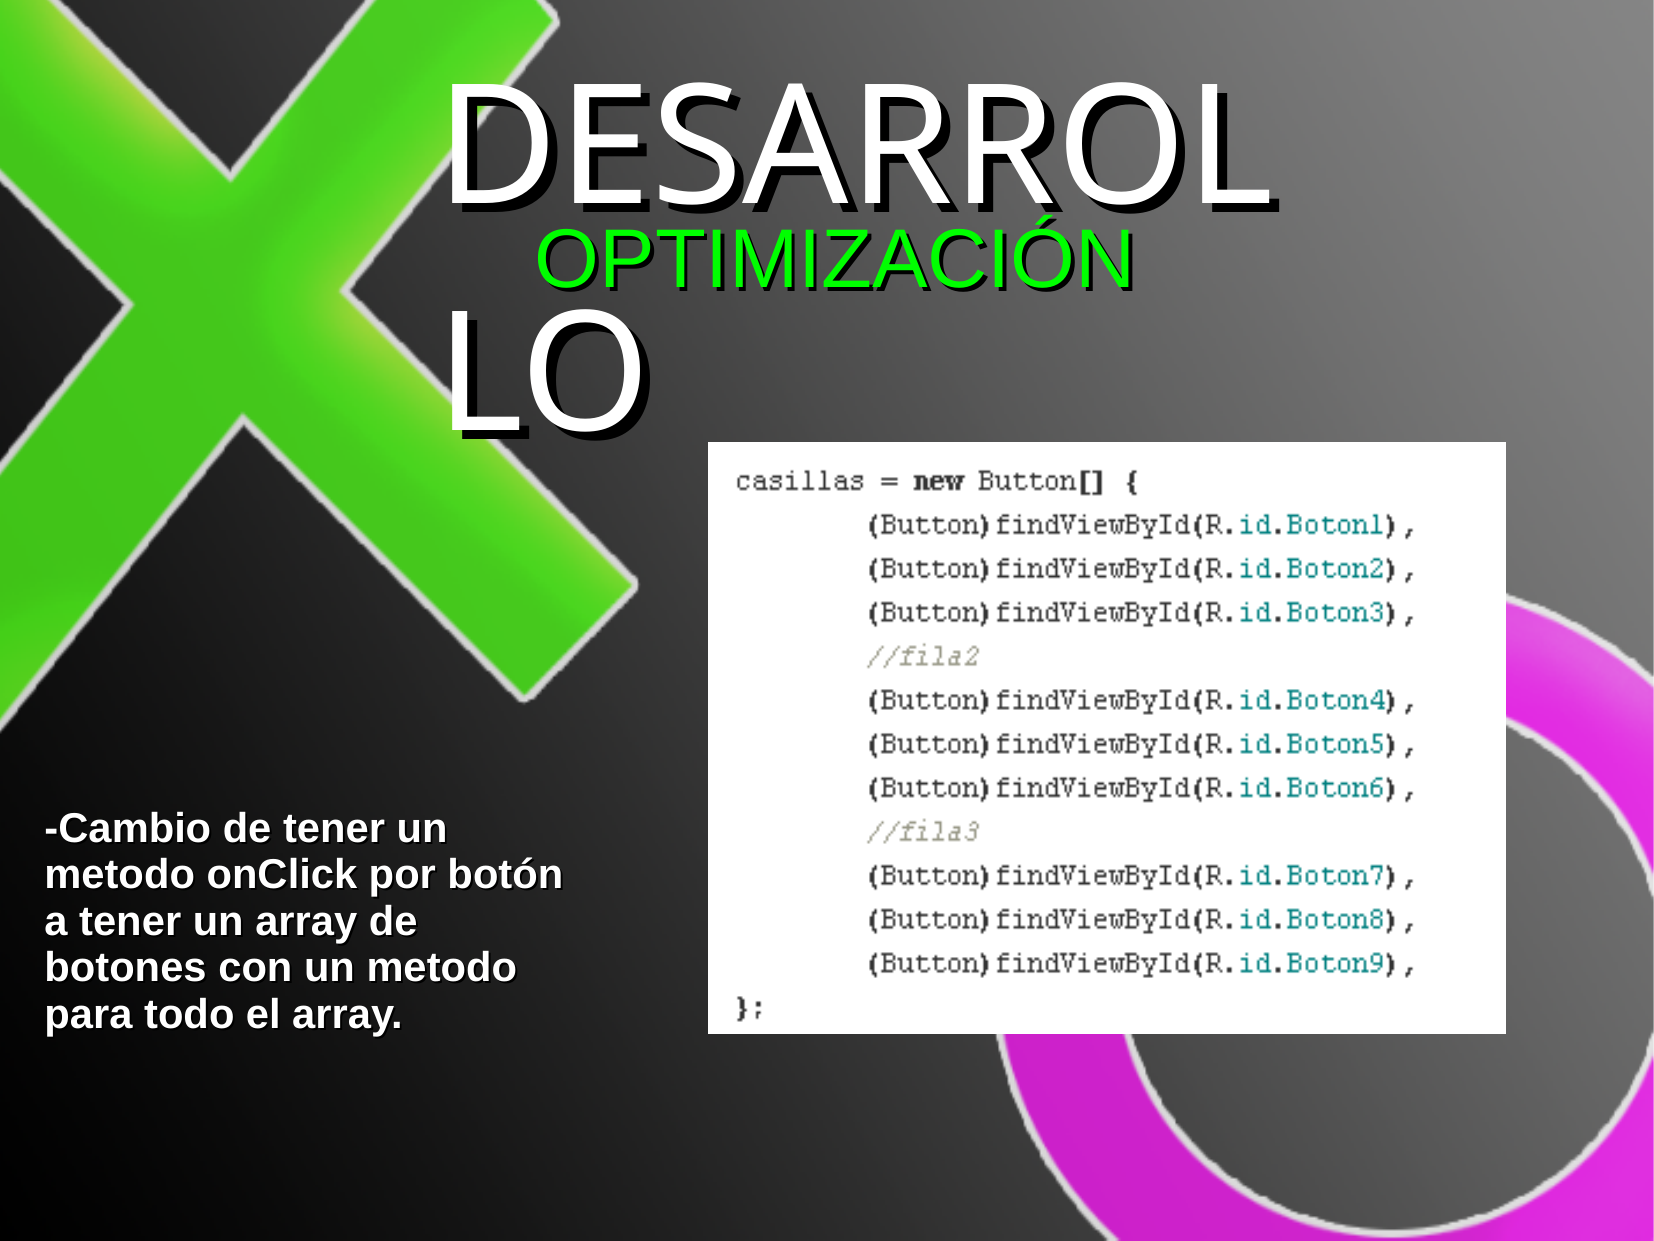

DESARROLLO
OPTIMIZACIÓN
-Cambio de tener un metodo onClick por botón a tener un array de botones con un metodo para todo el array.